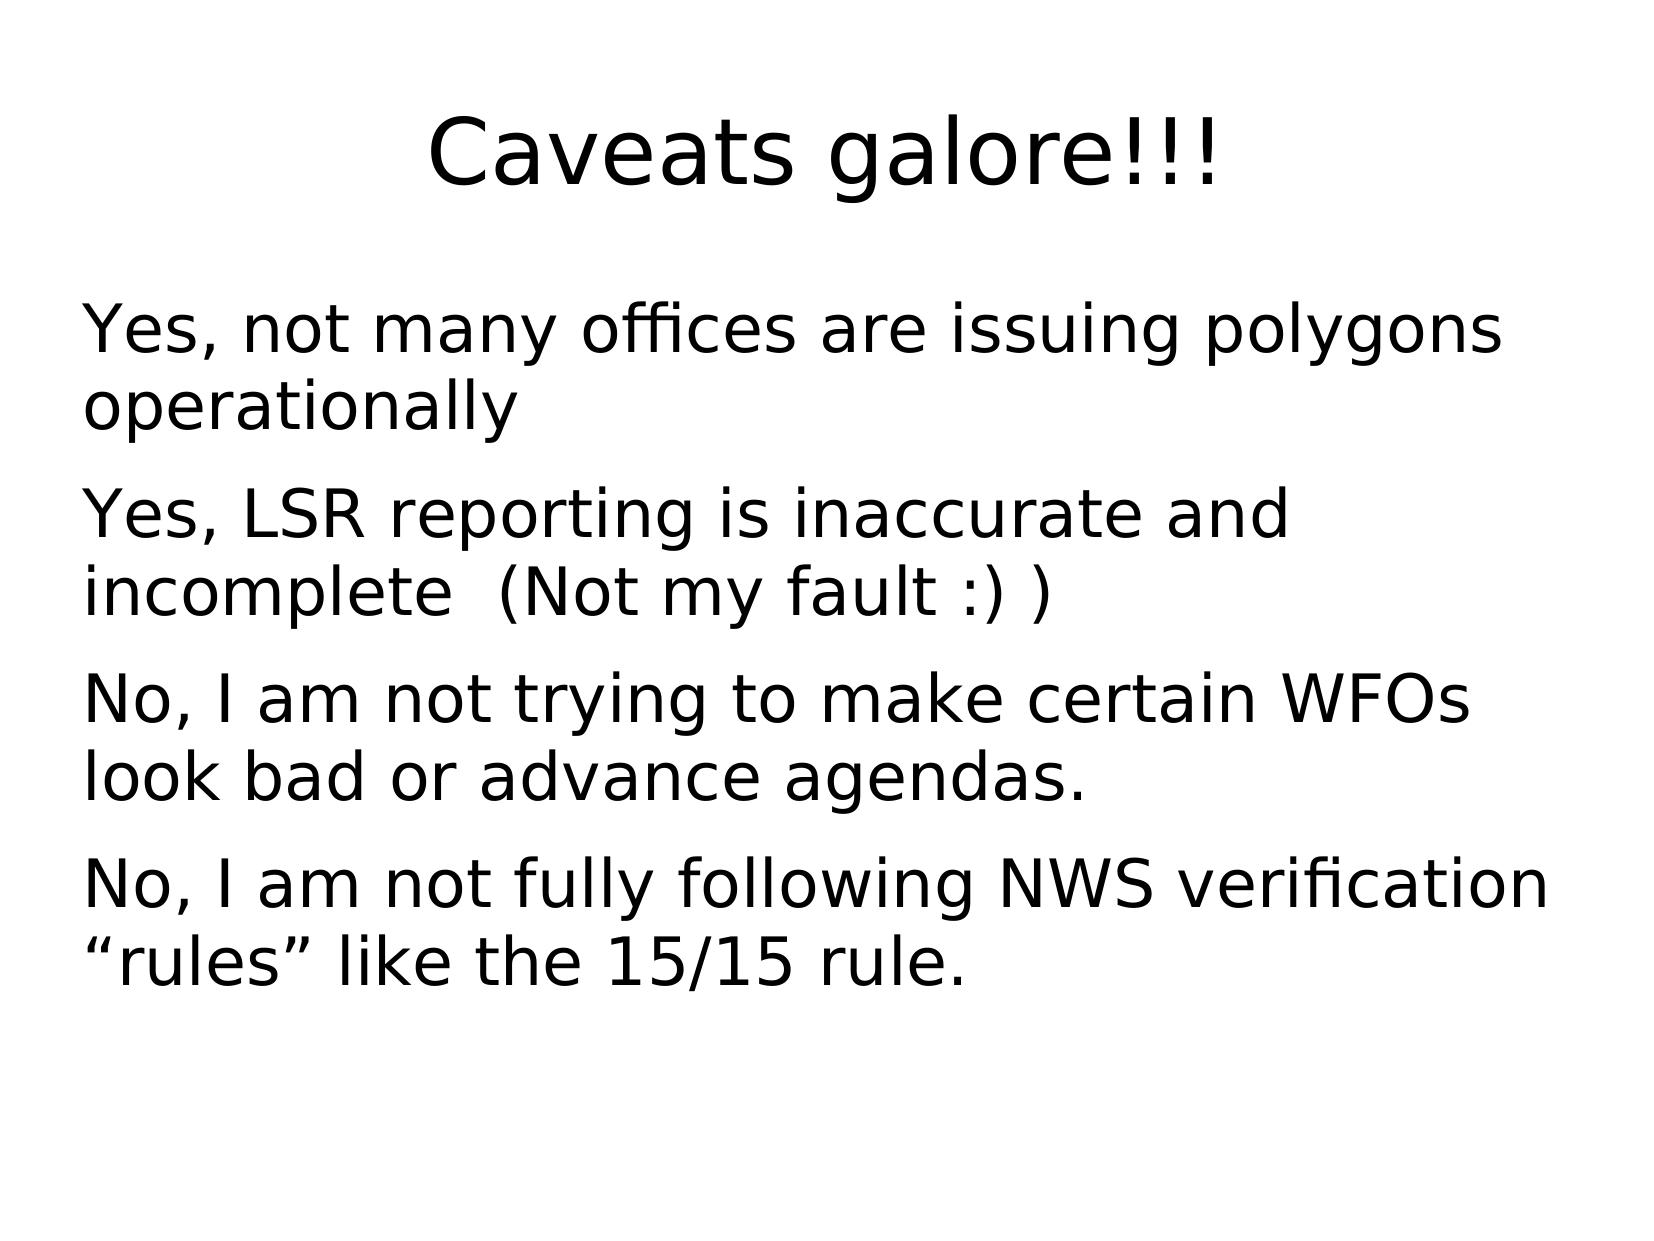

# Caveats galore!!!
Yes, not many offices are issuing polygons operationally
Yes, LSR reporting is inaccurate and incomplete (Not my fault :) )
No, I am not trying to make certain WFOs look bad or advance agendas.
No, I am not fully following NWS verification “rules” like the 15/15 rule.